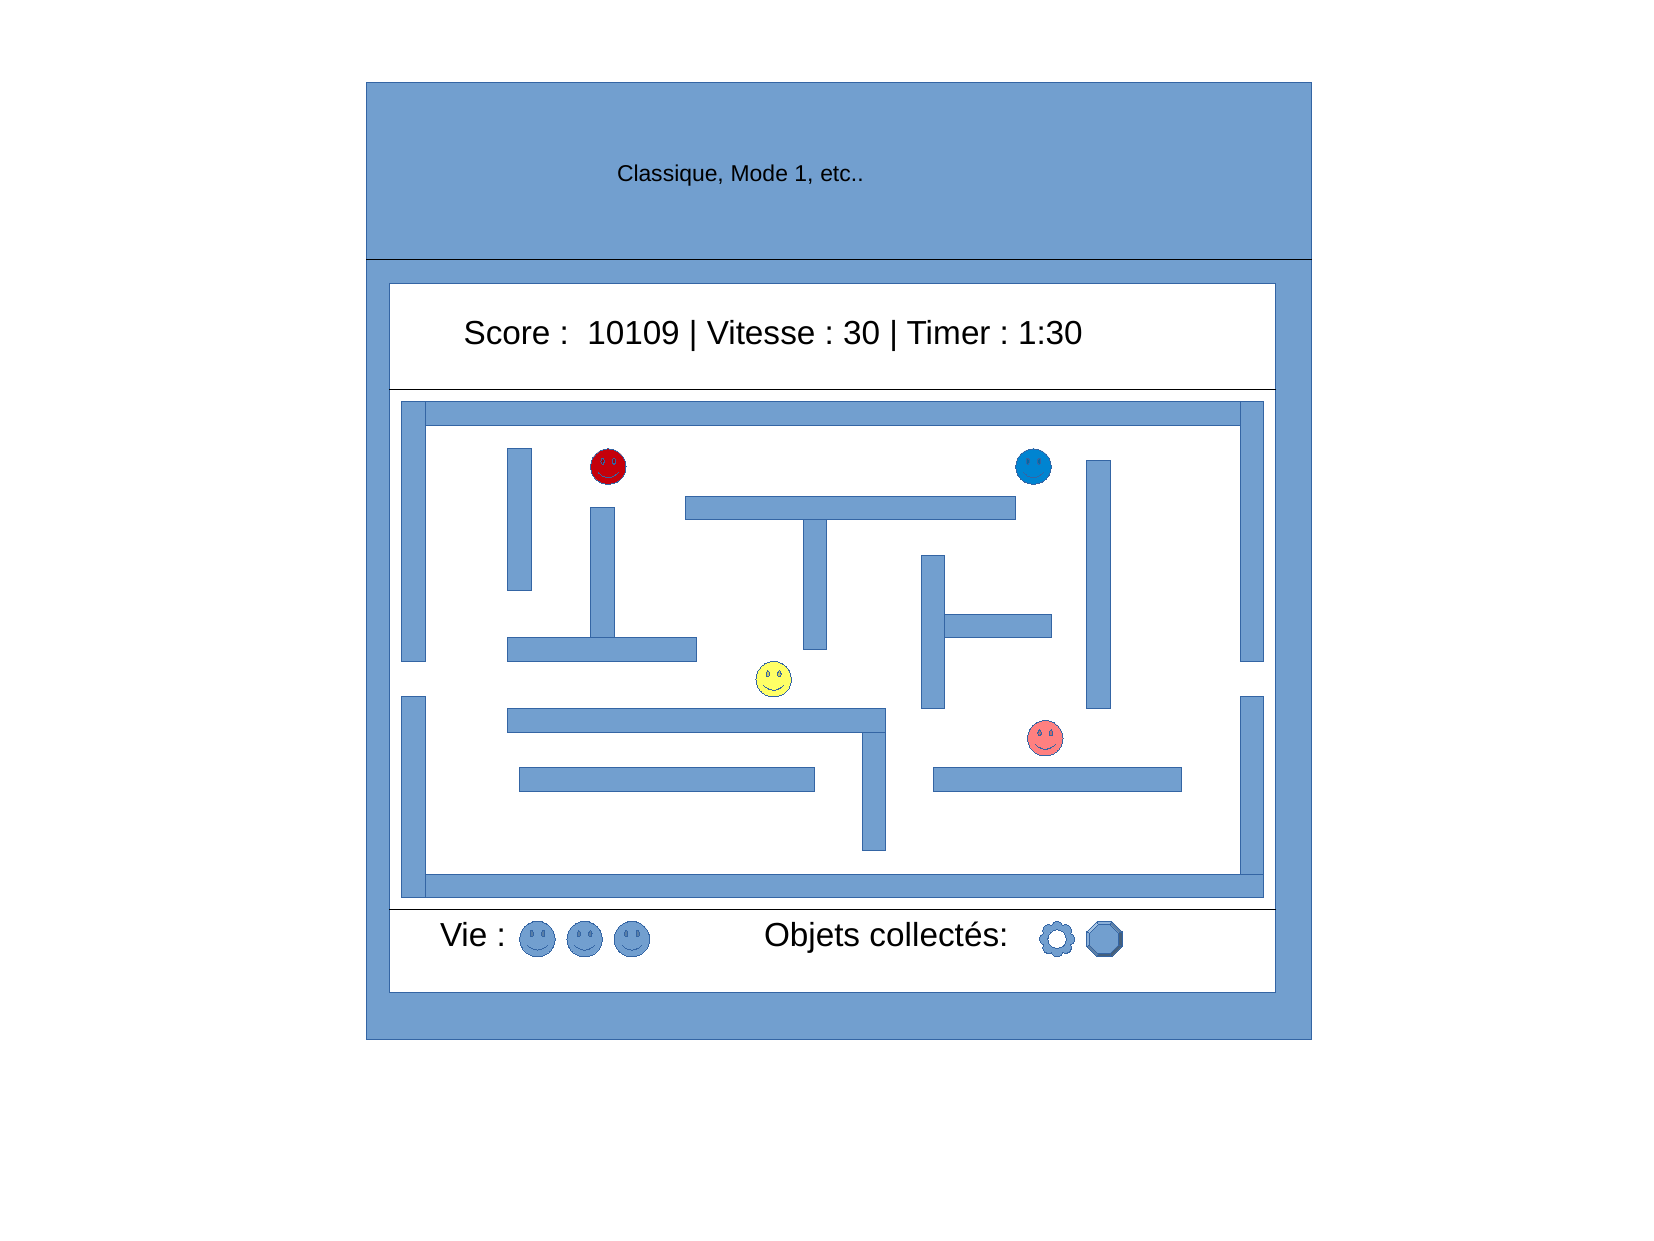

Classique, Mode 1, etc..
Score : 10109 | Vitesse : 30 | Timer : 1:30
Vie : Objets collectés: